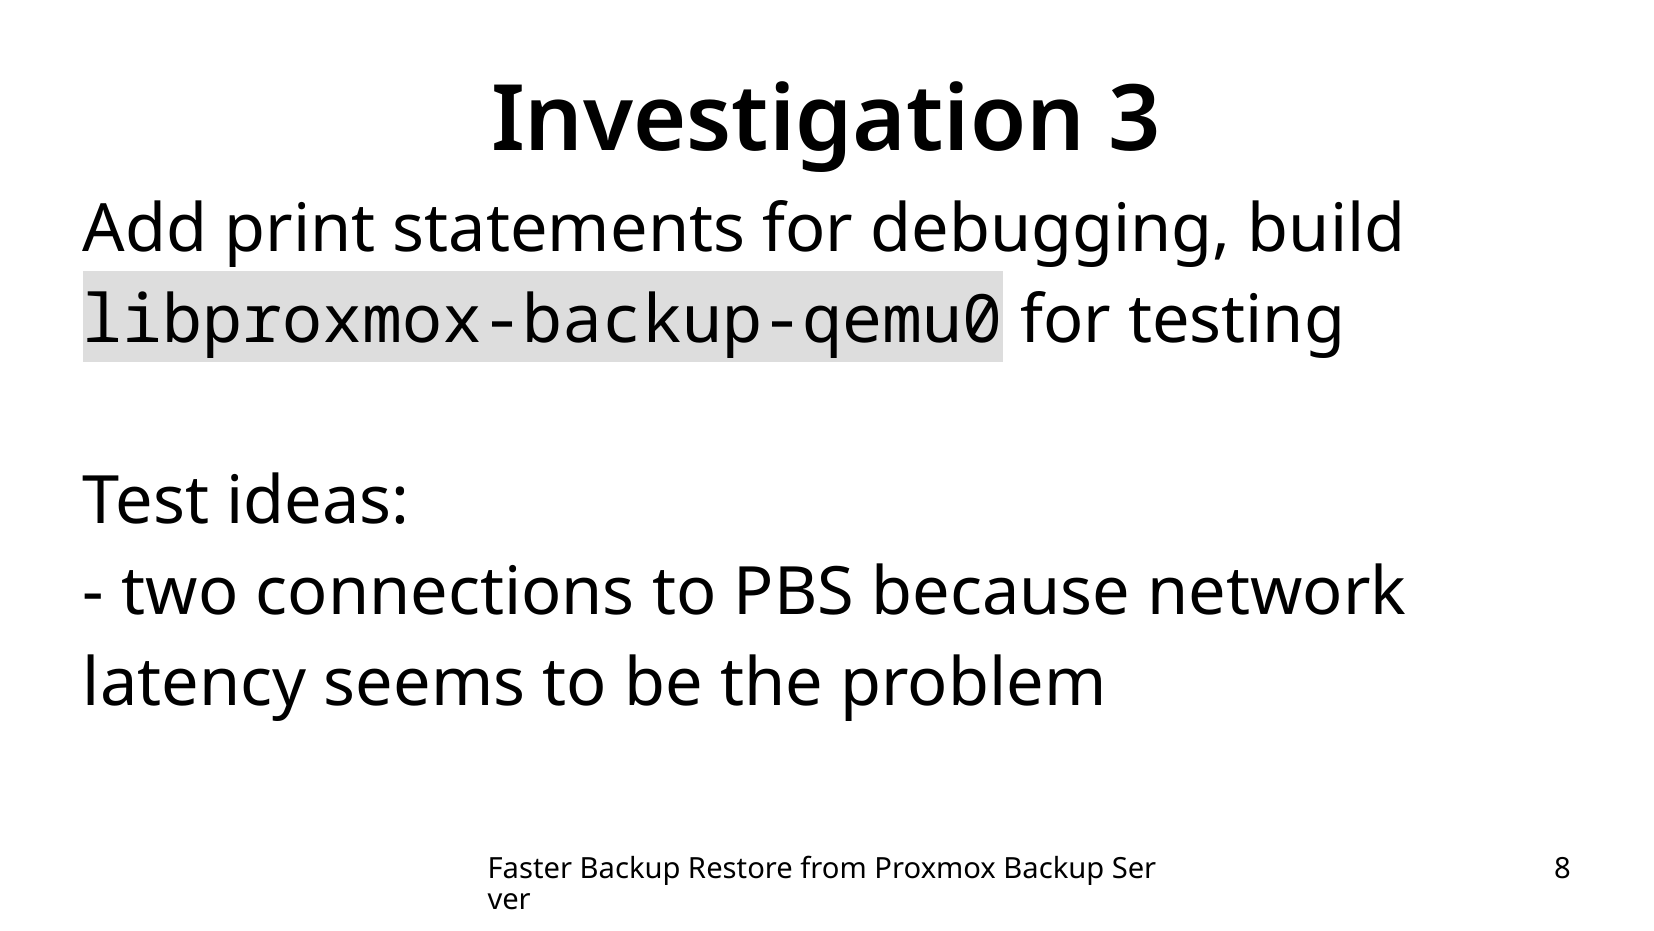

# Investigation 3
Add print statements for debugging, build
libproxmox-backup-qemu0 for testing
Test ideas:
- two connections to PBS because network latency seems to be the problem
Faster Backup Restore from Proxmox Backup Server
8